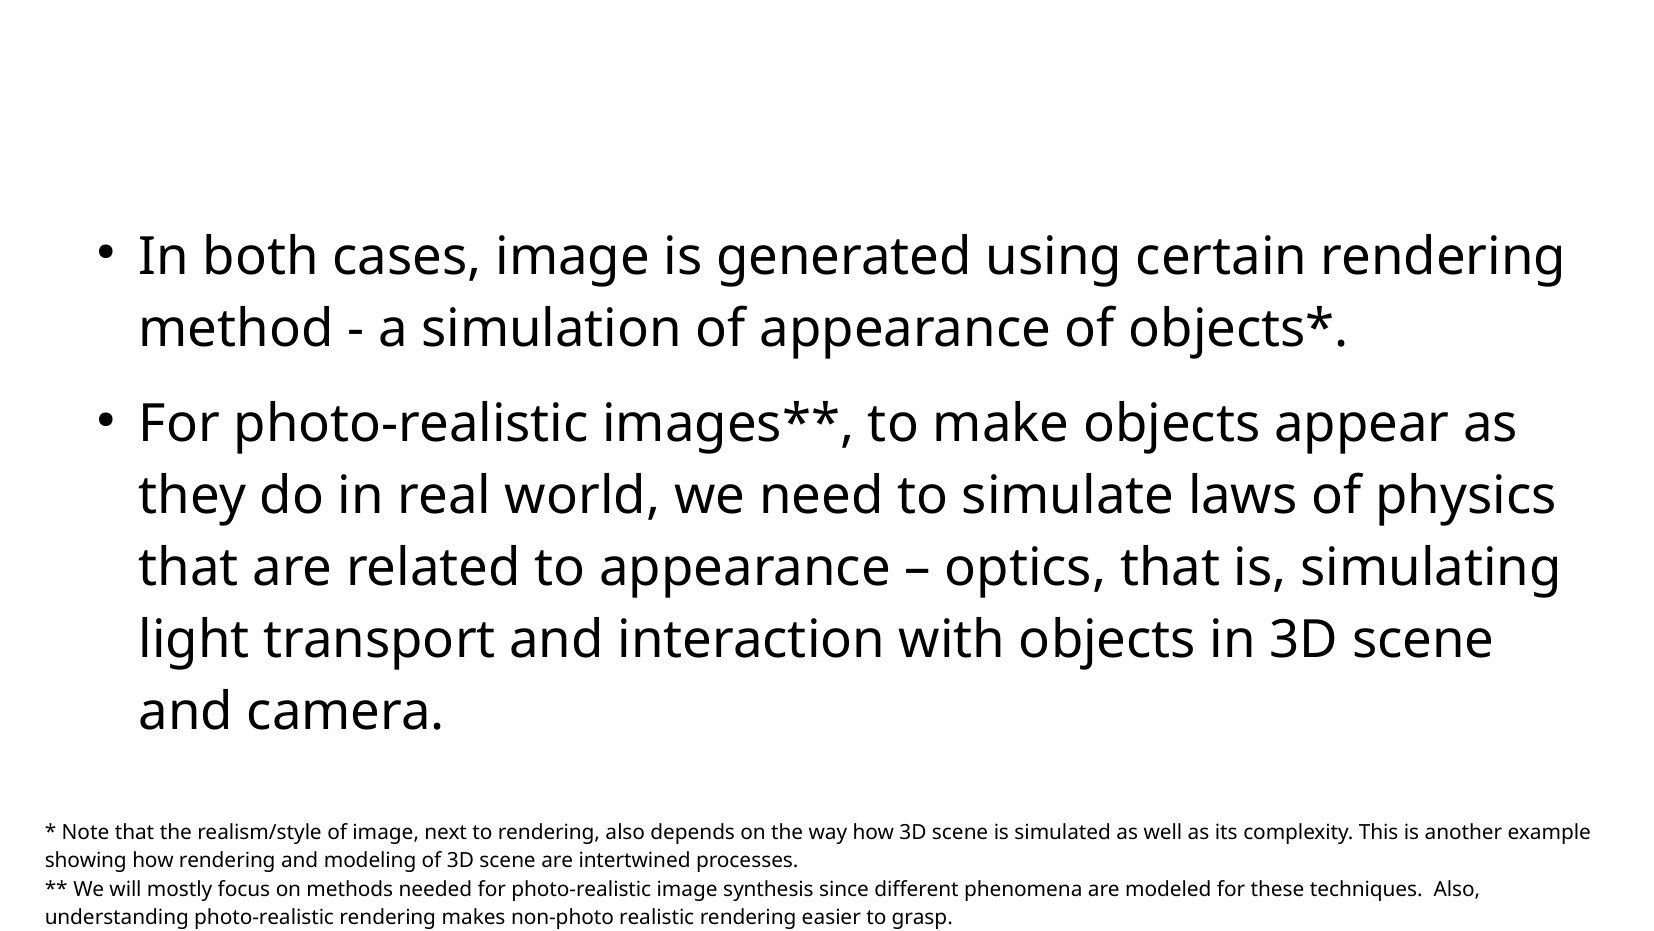

#
In both cases, image is generated using certain rendering method - a simulation of appearance of objects*.
For photo-realistic images**, to make objects appear as they do in real world, we need to simulate laws of physics that are related to appearance – optics, that is, simulating light transport and interaction with objects in 3D scene and camera.
* Note that the realism/style of image, next to rendering, also depends on the way how 3D scene is simulated as well as its complexity. This is another example showing how rendering and modeling of 3D scene are intertwined processes.
** We will mostly focus on methods needed for photo-realistic image synthesis since different phenomena are modeled for these techniques. Also, understanding photo-realistic rendering makes non-photo realistic rendering easier to grasp.